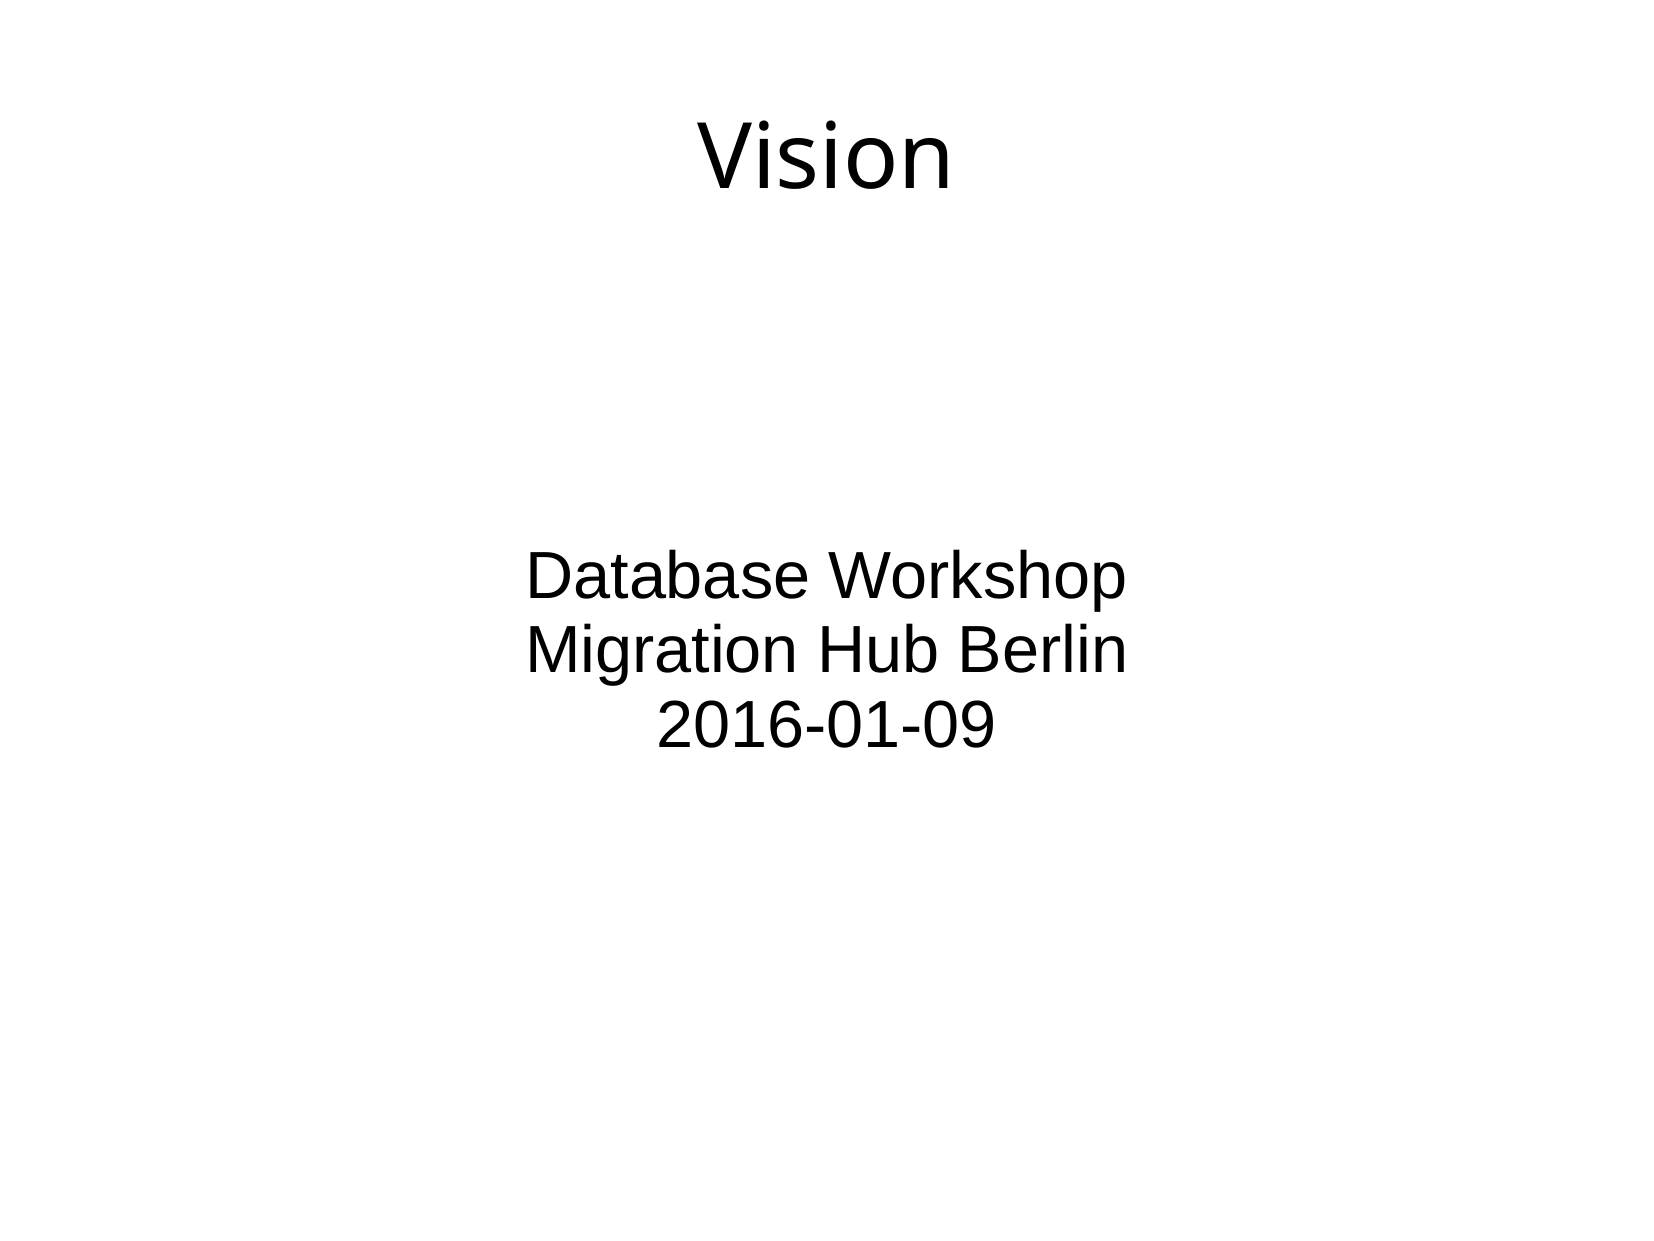

# Vision
Database Workshop
Migration Hub Berlin
2016-01-09